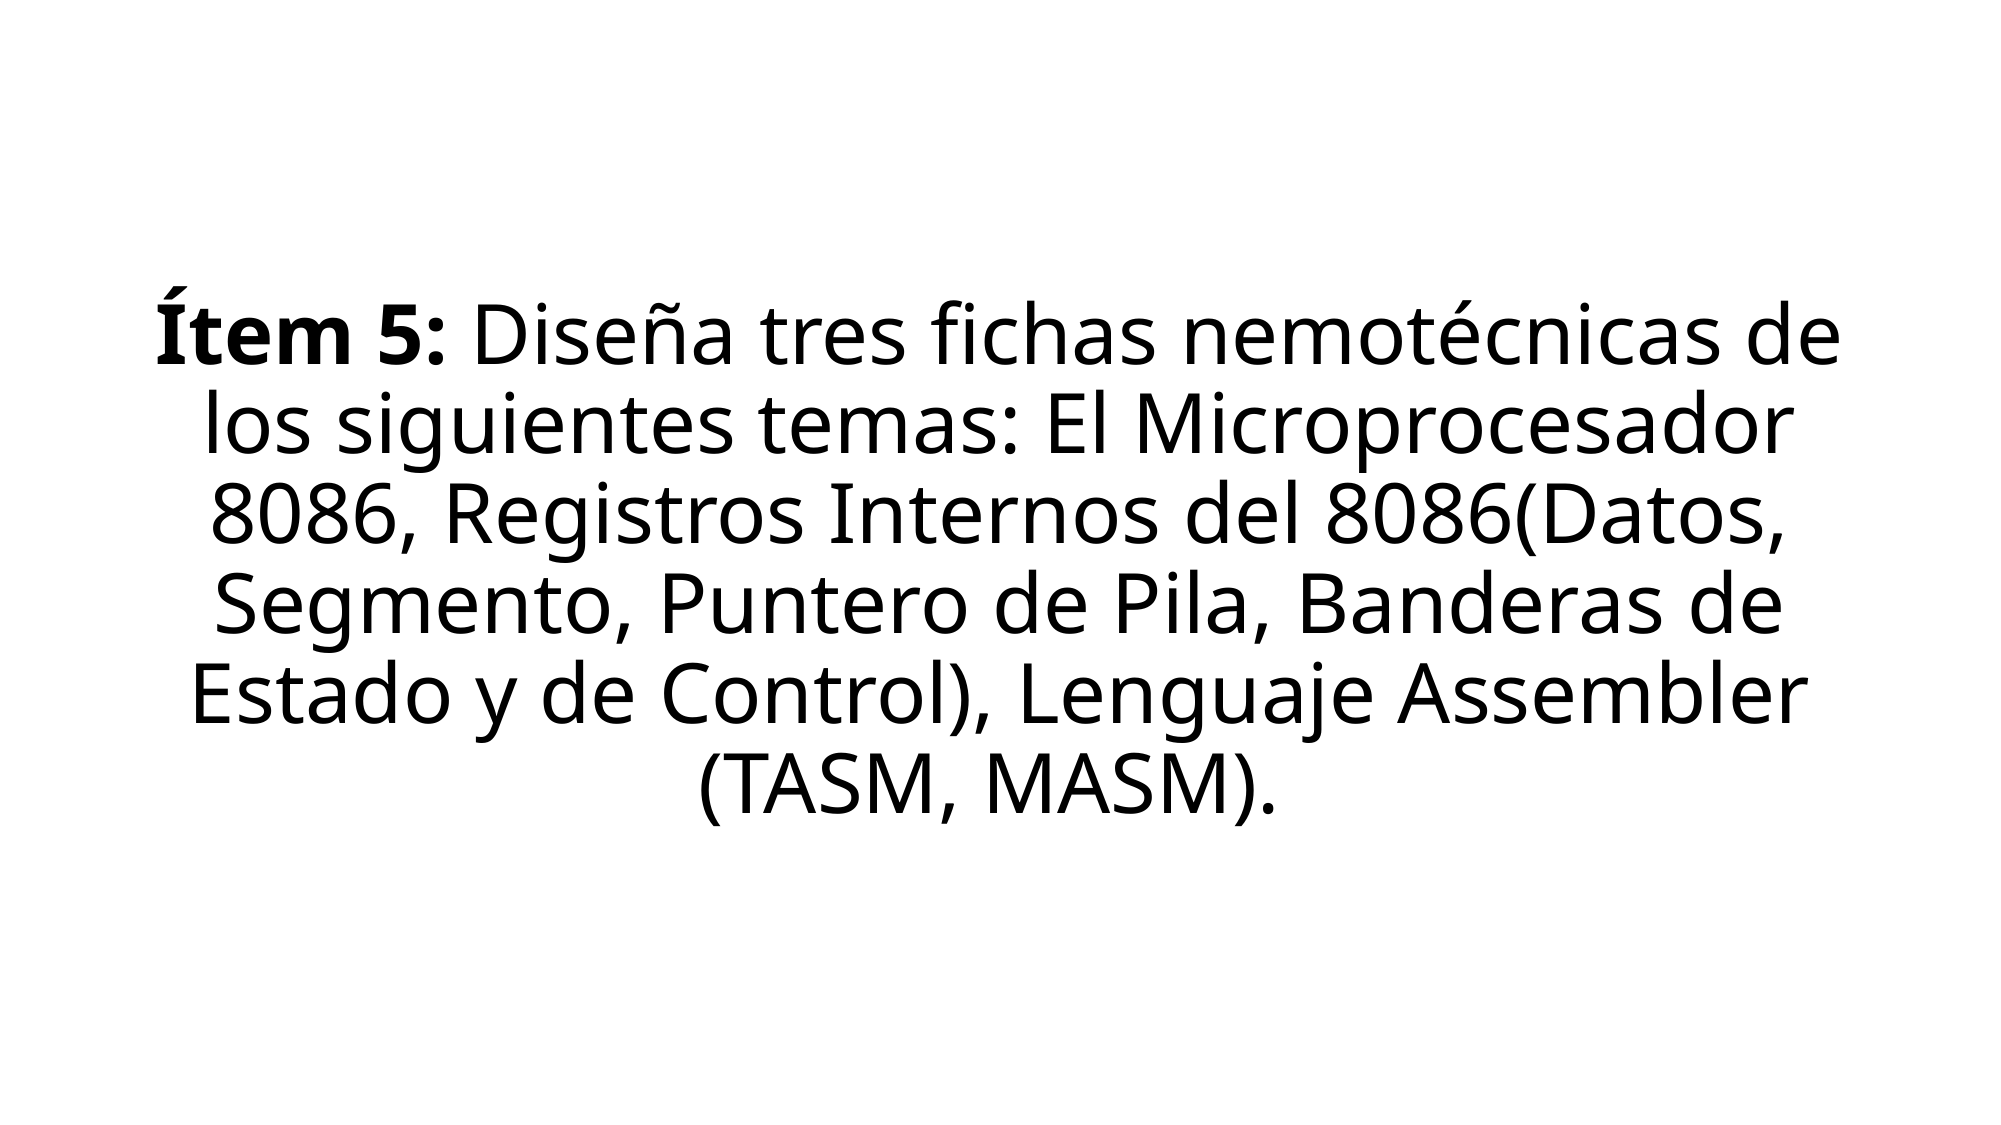

# Ítem 5: Diseña tres fichas nemotécnicas de los siguientes temas: El Microprocesador 8086, Registros Internos del 8086(Datos, Segmento, Puntero de Pila, Banderas de Estado y de Control), Lenguaje Assembler (TASM, MASM).